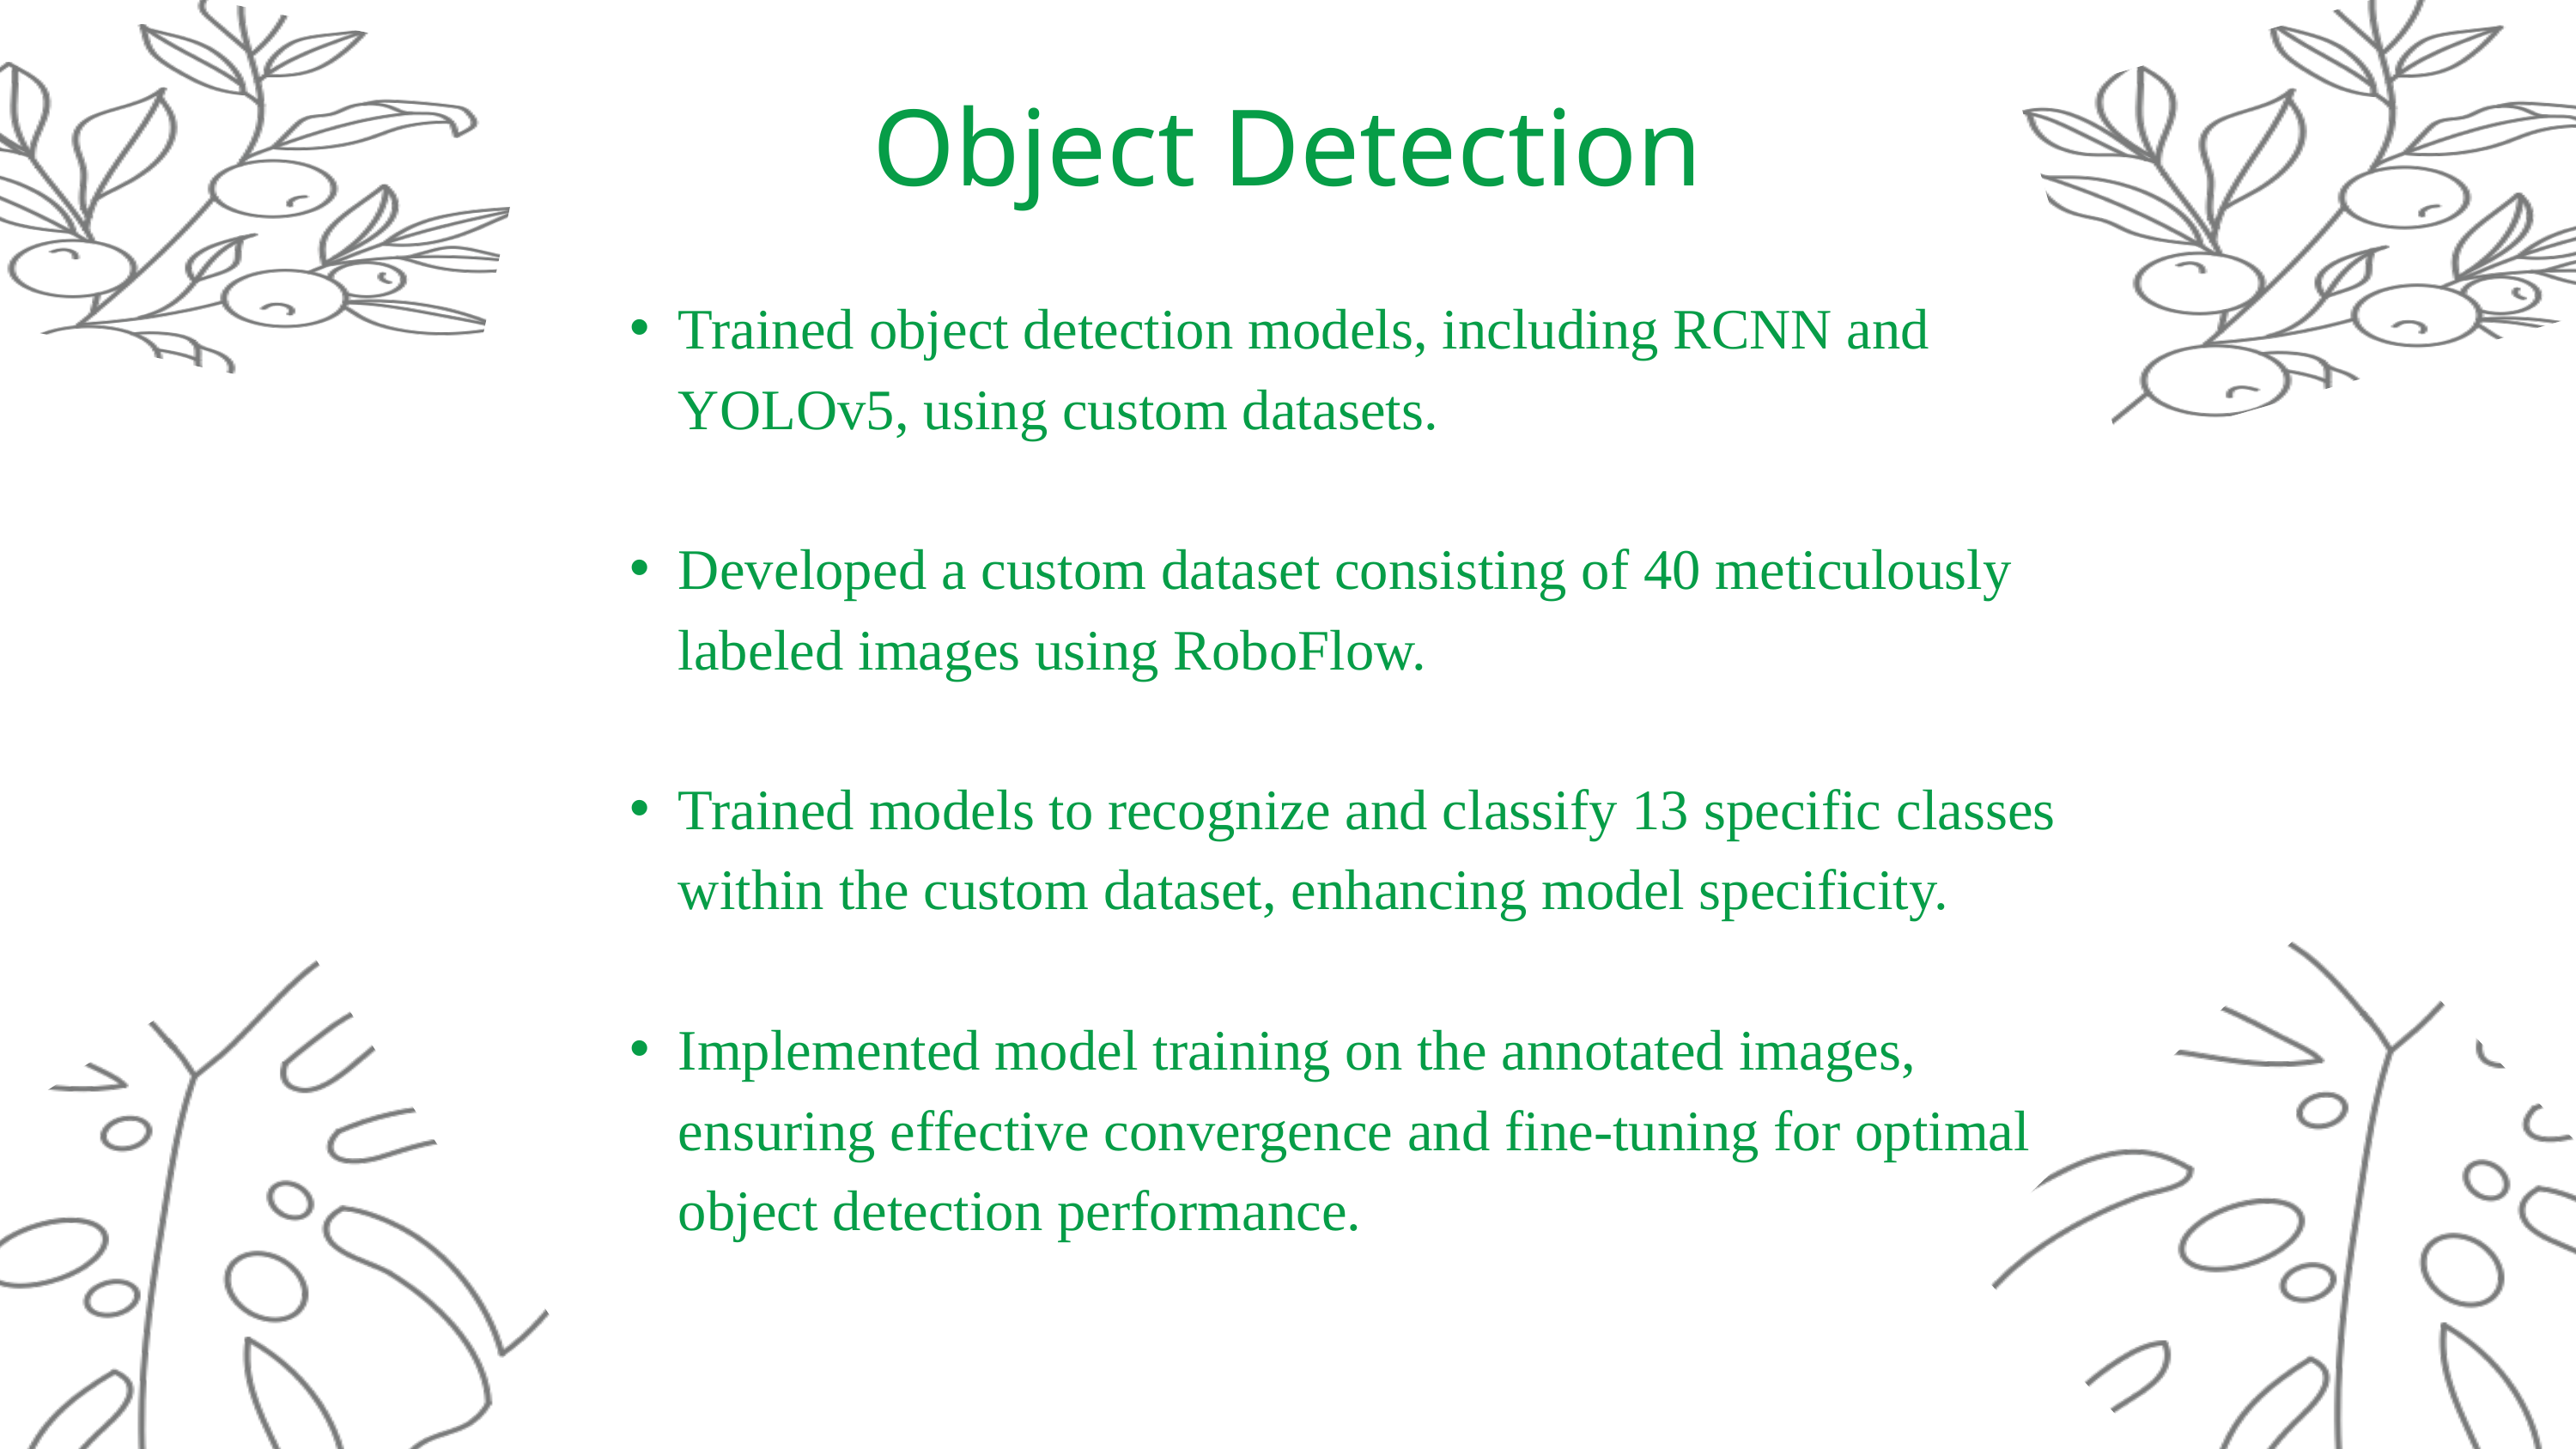

Object Detection
Trained object detection models, including RCNN and YOLOv5, using custom datasets.
Developed a custom dataset consisting of 40 meticulously labeled images using RoboFlow.
Trained models to recognize and classify 13 specific classes within the custom dataset, enhancing model specificity.
Implemented model training on the annotated images, ensuring effective convergence and fine-tuning for optimal object detection performance.